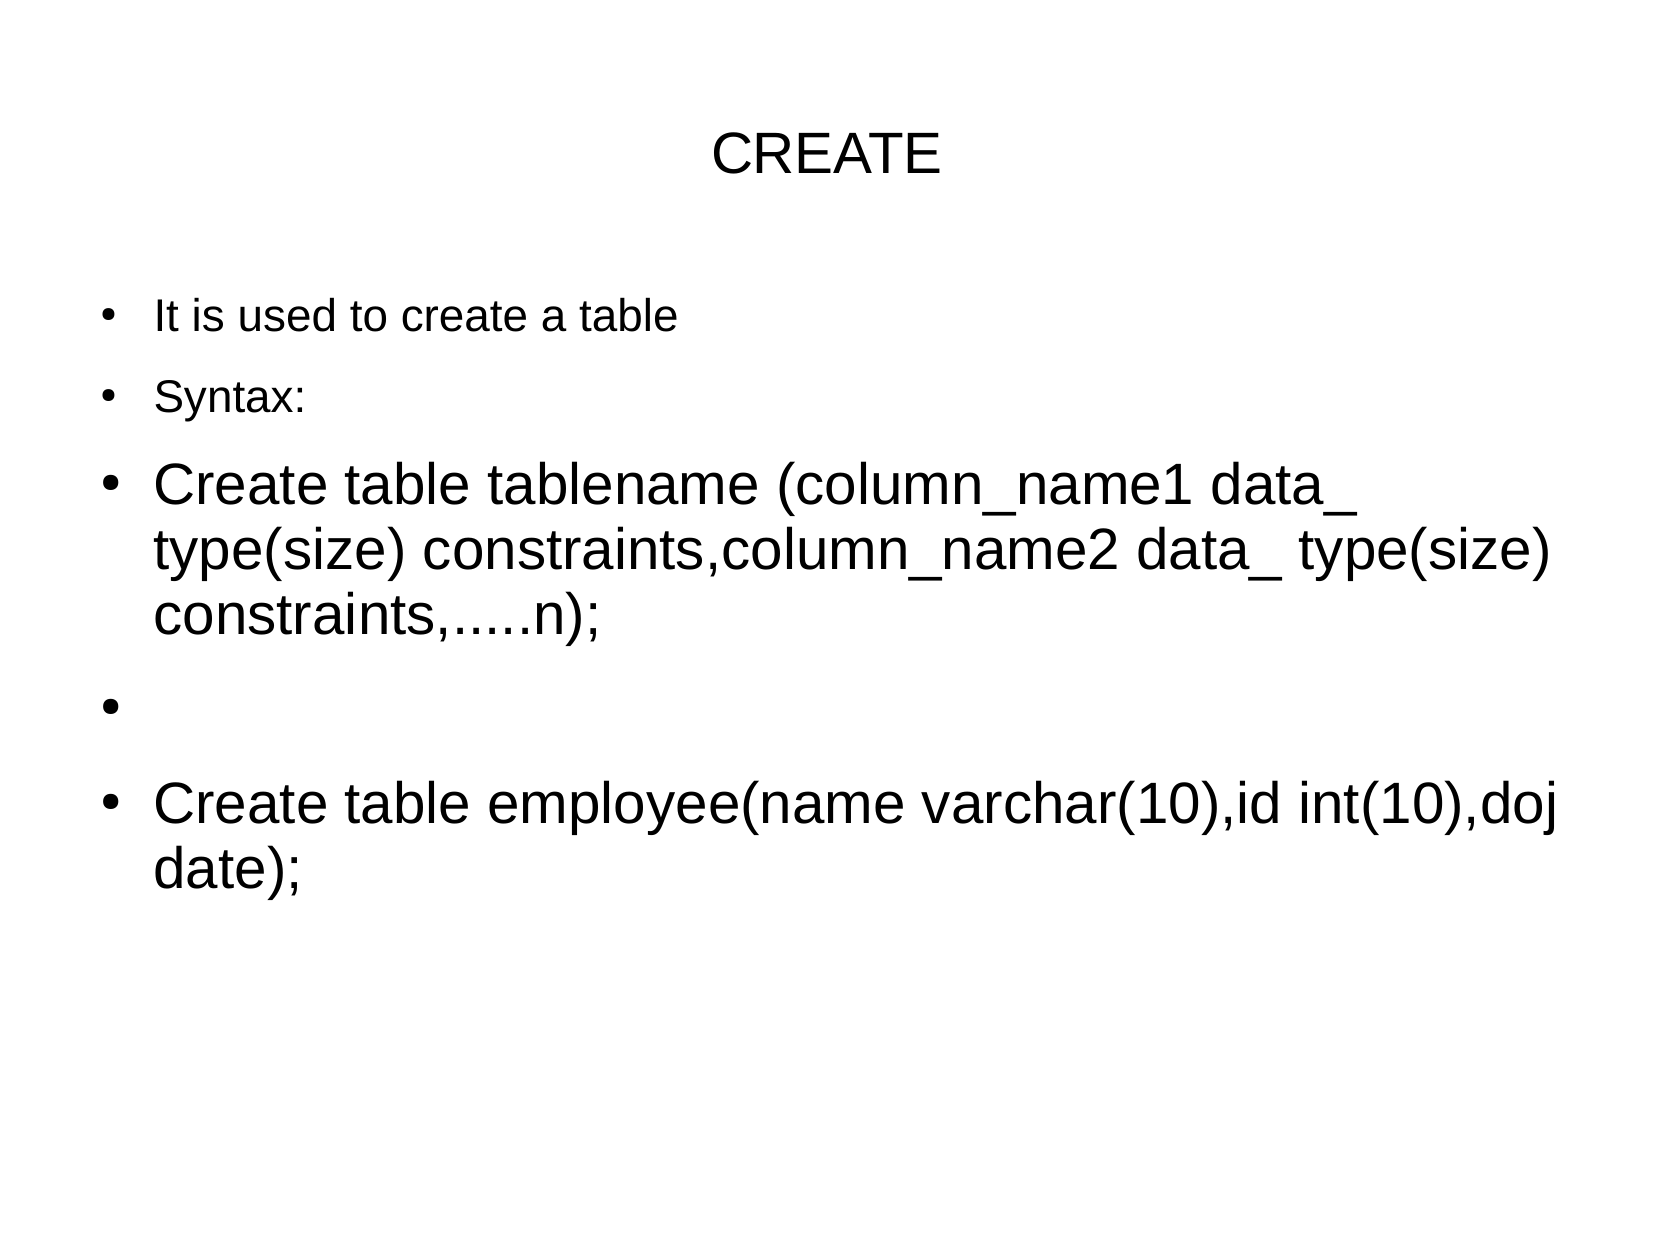

# CREATE
It is used to create a table
Syntax:
Create table tablename (column_name1 data_ type(size) constraints,column_name2 data_ type(size) constraints,.....n);
Create table employee(name varchar(10),id int(10),doj date);